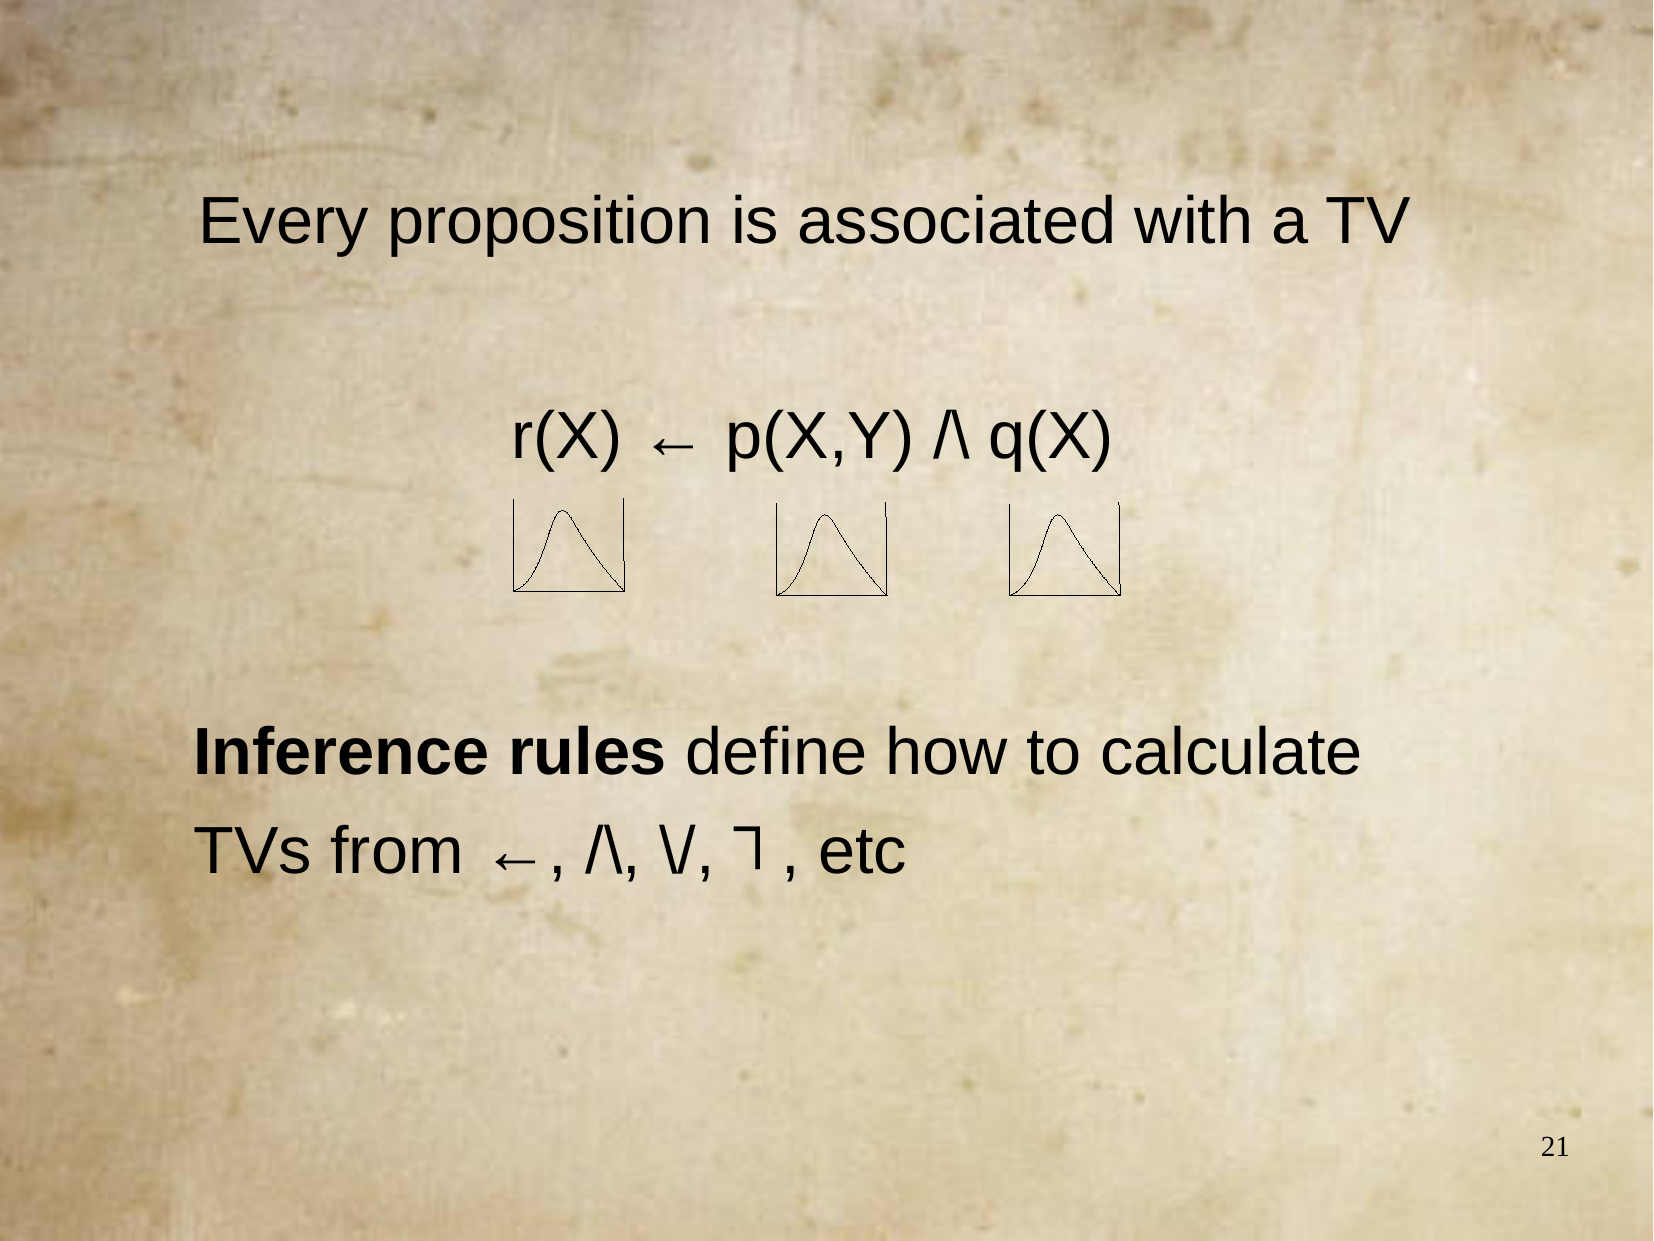

Every proposition is associated with a TV
# r(X) ← p(X,Y) /\ q(X)
Inference rules define how to calculate TVs from ←, /\, \/, ┐, etc
21